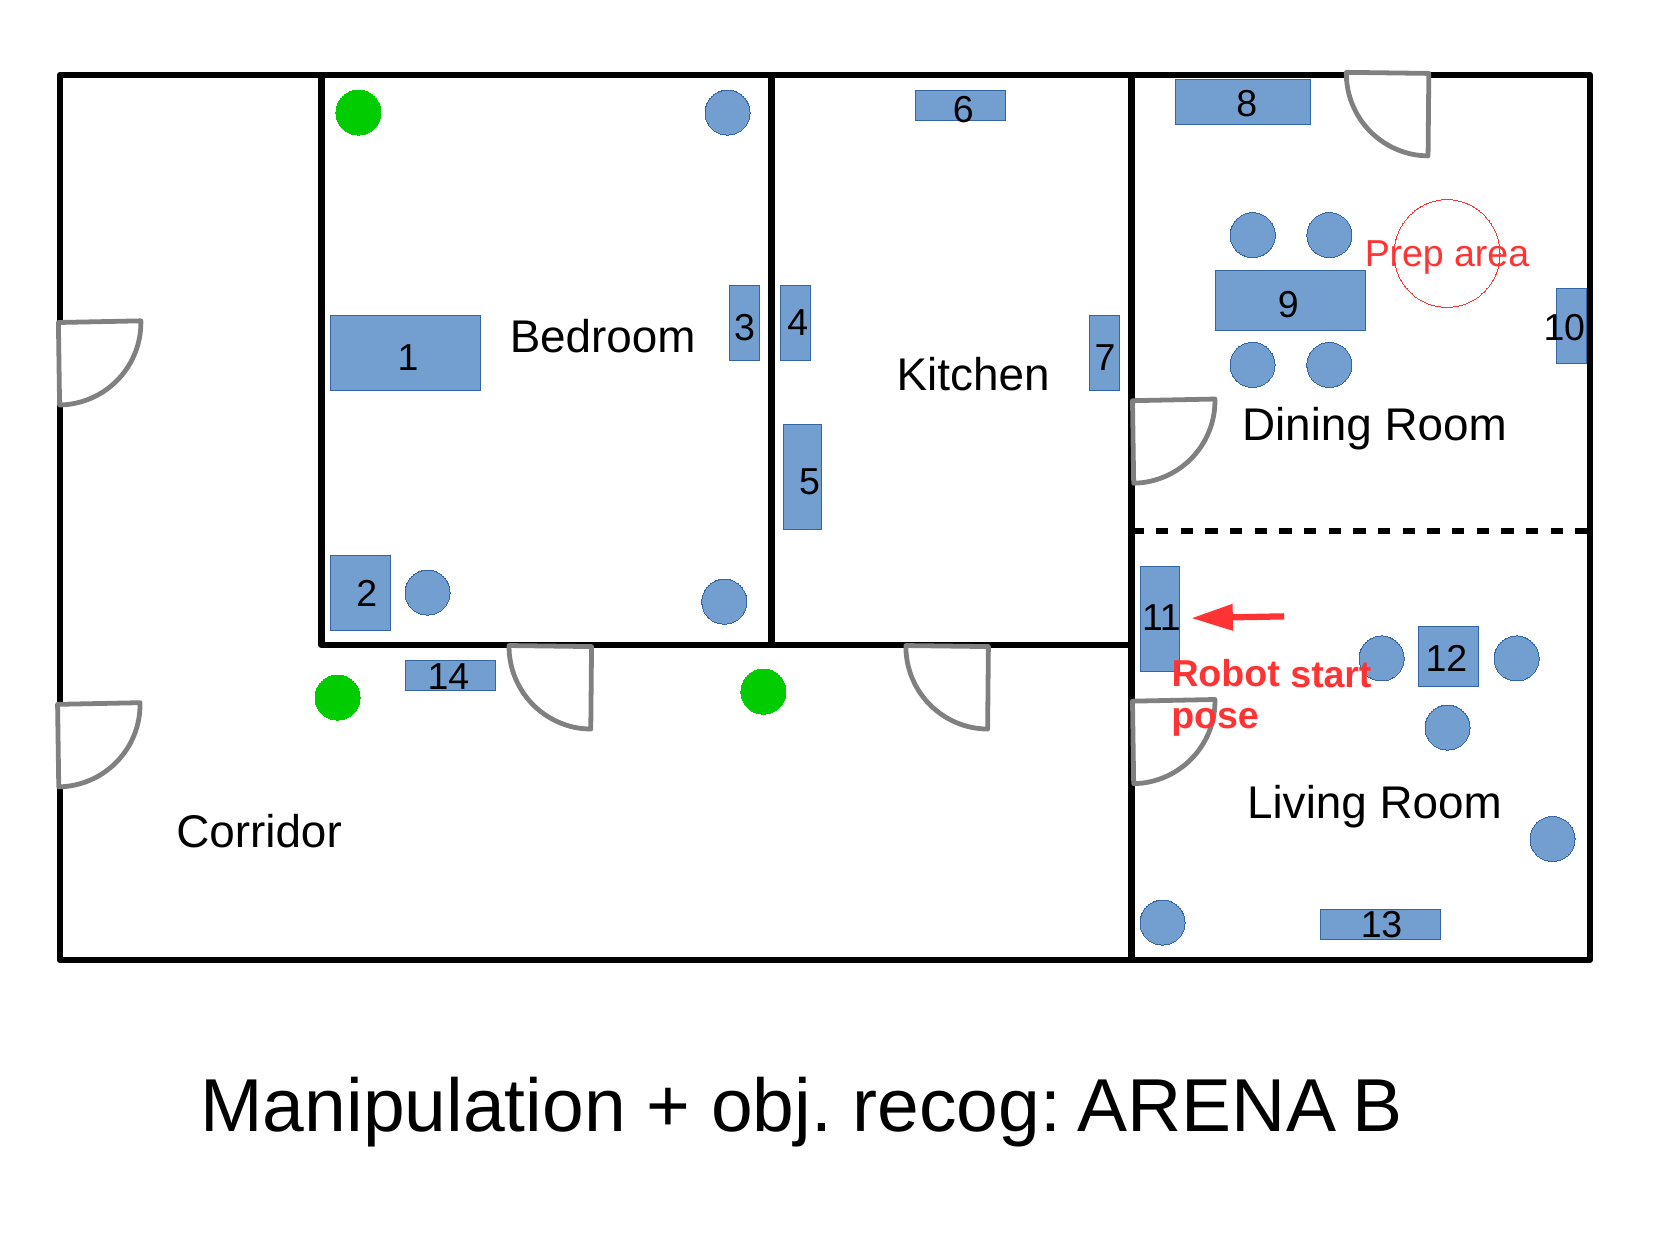

8
6
Prep area
9
4
3
10
Bedroom
1
7
Kitchen
Dining Room
5
2
11
Robot start pose
12
14
Living Room
Corridor
13
Manipulation + obj. recog: ARENA B